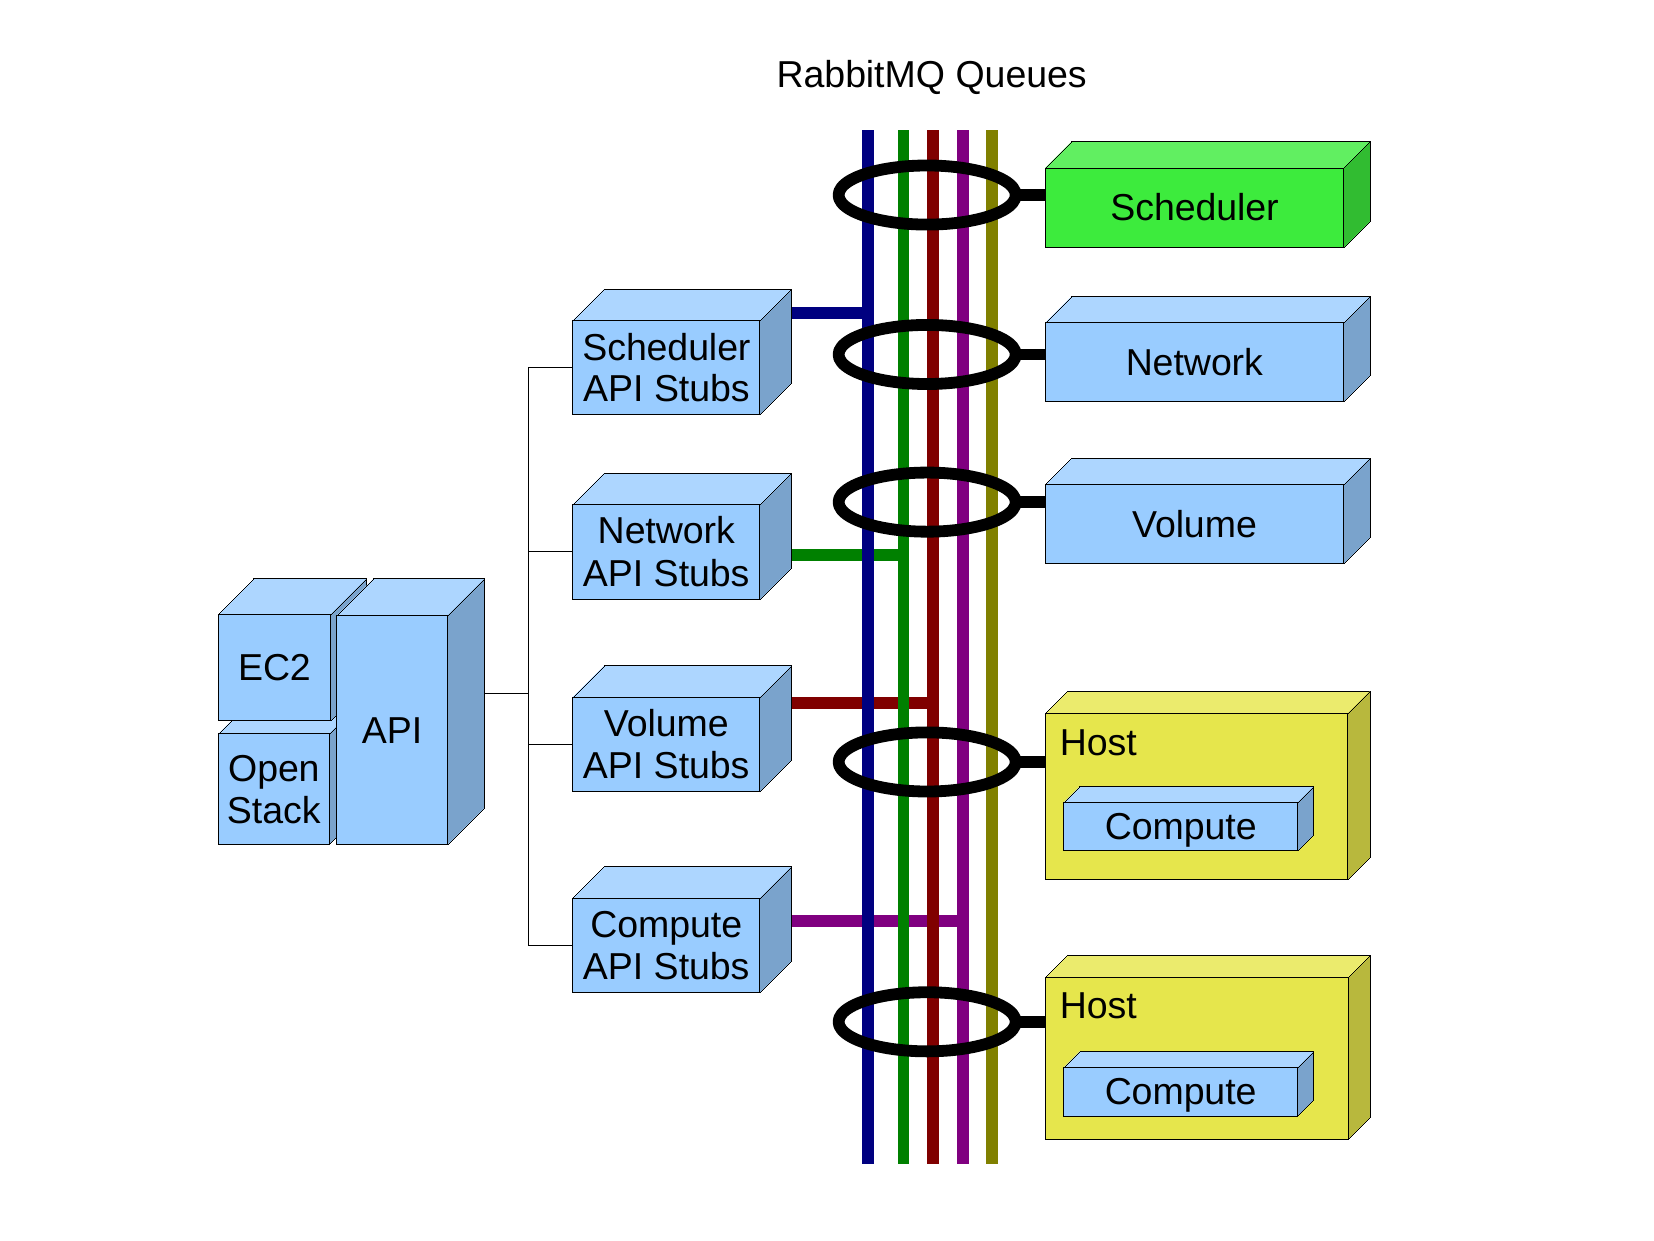

RabbitMQ Queues
Scheduler
Scheduler
Scheduler
API Stubs
Network
Volume
Network
Network
API Stubs
EC2
API
Volume
Volume
API Stubs
Host
Open
Stack
Compute
Glance
Compute
API Stubs
Host
Compute